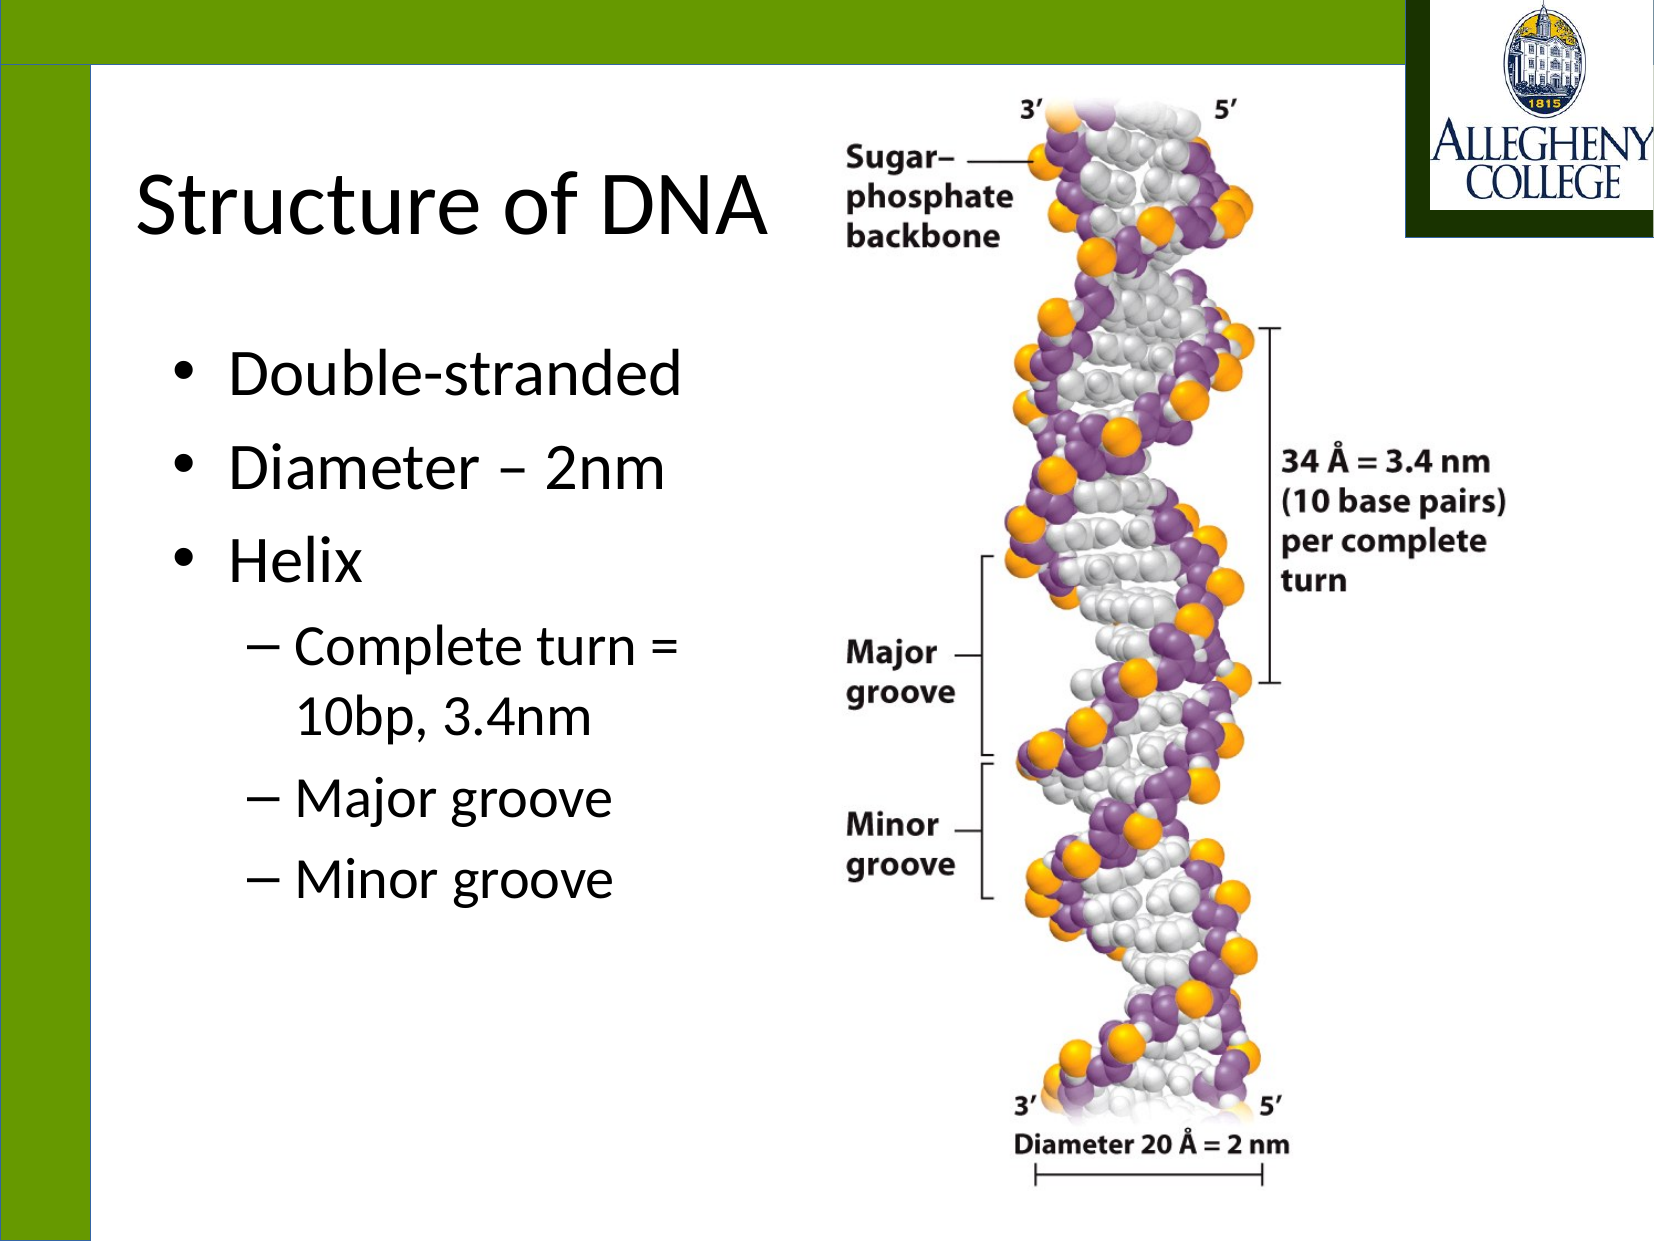

# Structure of DNA
Double-stranded
Diameter – 2nm
Helix
Complete turn = 10bp, 3.4nm
Major groove
Minor groove